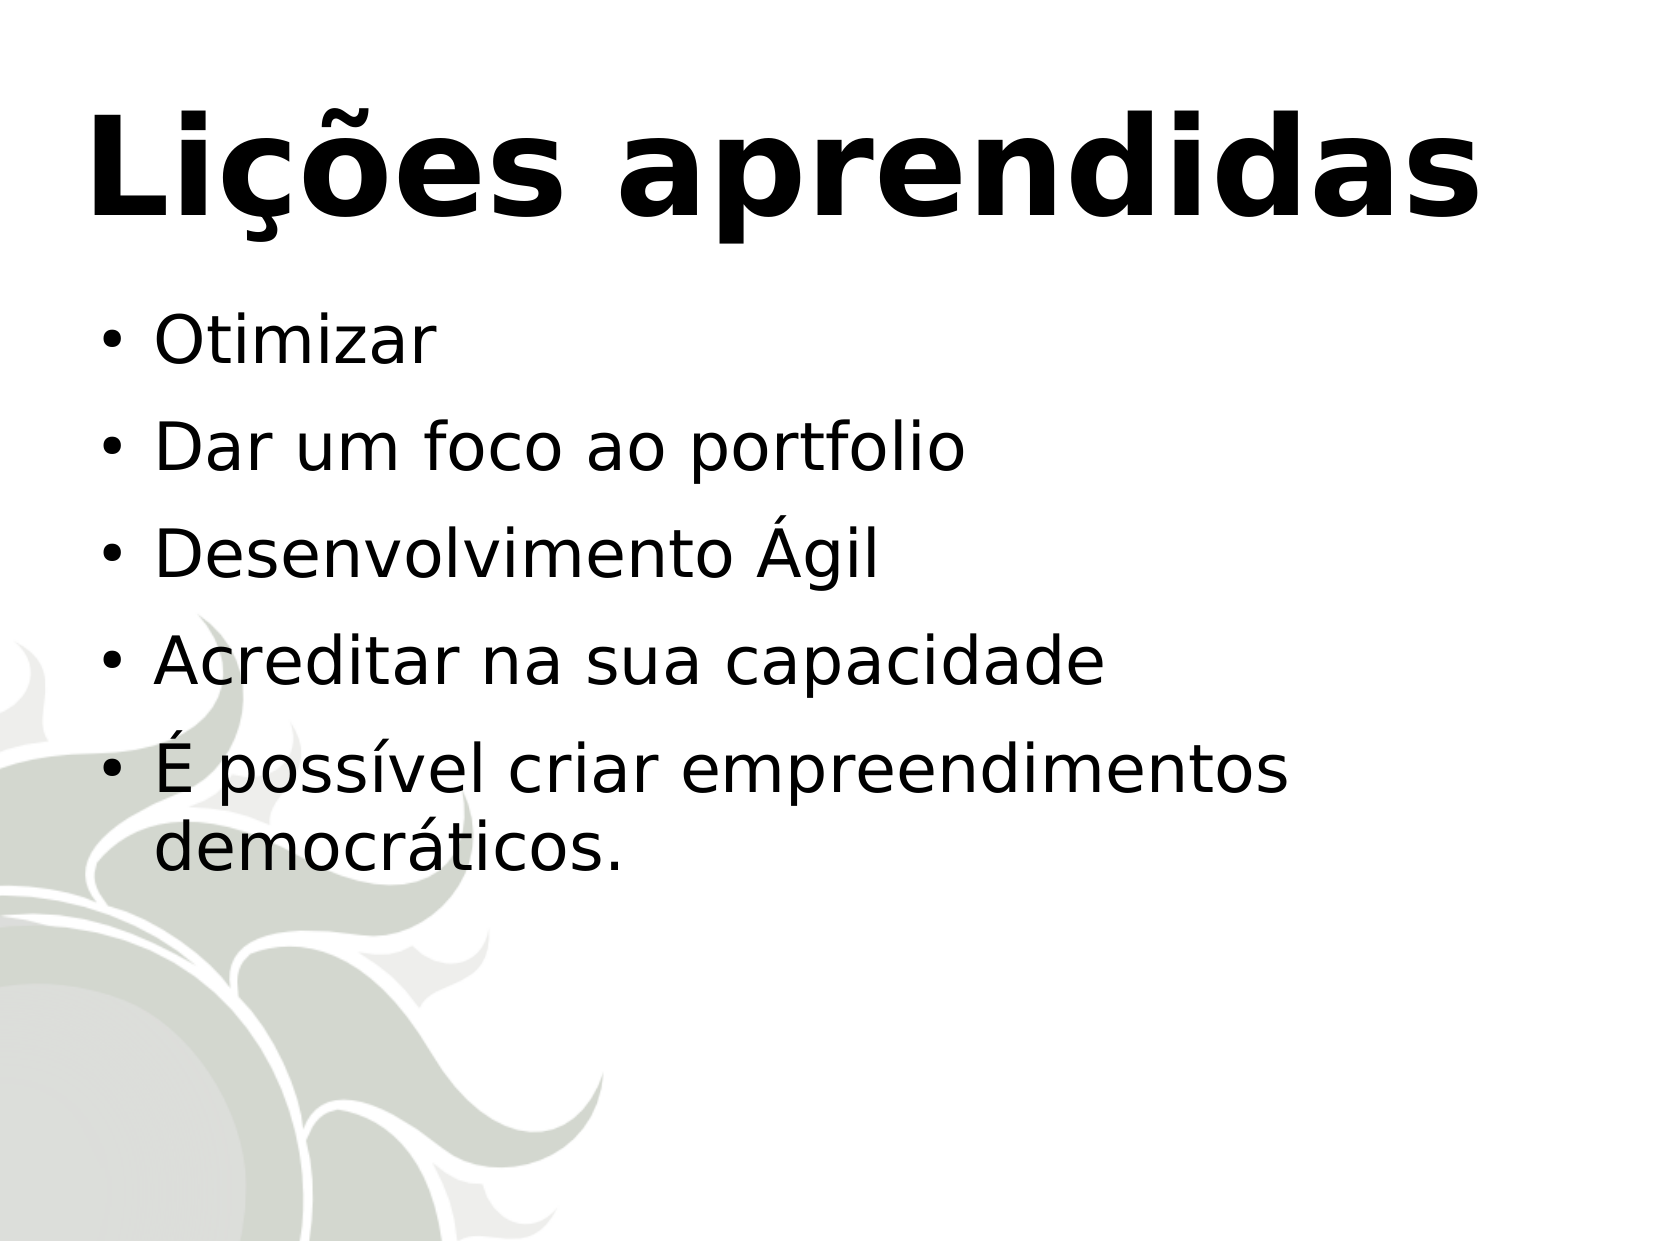

# Lições aprendidas
Otimizar
Dar um foco ao portfolio
Desenvolvimento Ágil
Acreditar na sua capacidade
É possível criar empreendimentos democráticos.